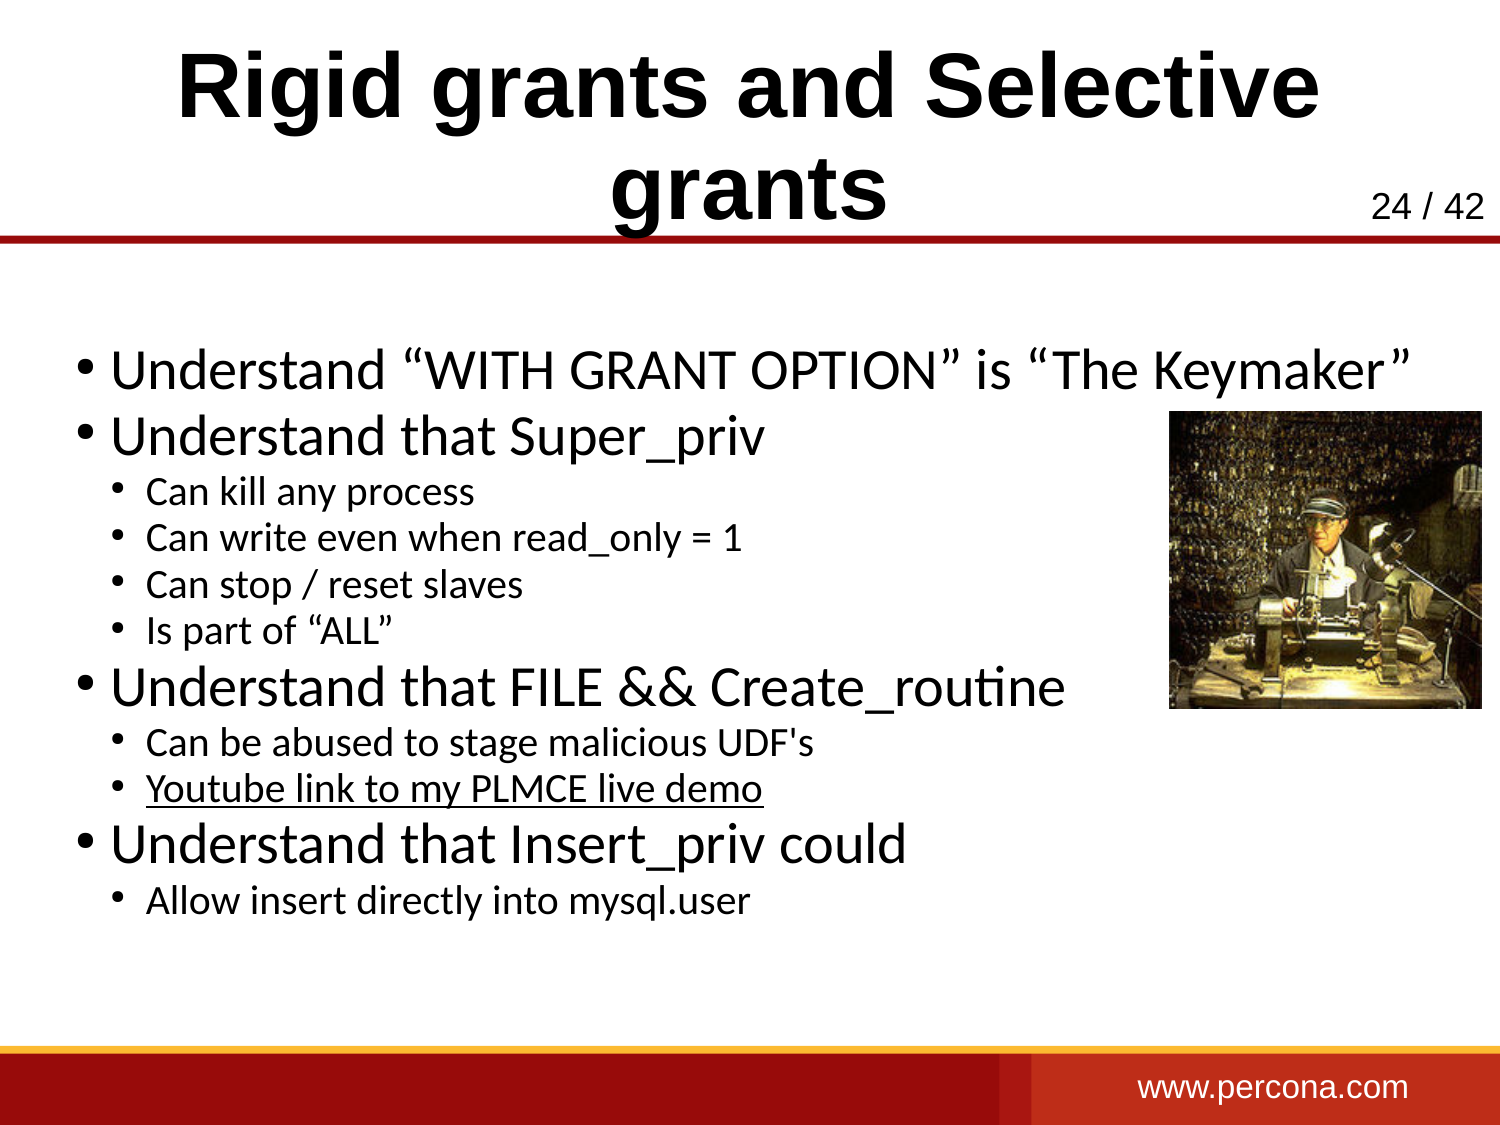

Rigid grants and Selective grants
Understand “WITH GRANT OPTION” is “The Keymaker”
Understand that Super_priv
Can kill any process
Can write even when read_only = 1
Can stop / reset slaves
Is part of “ALL”
Understand that FILE && Create_routine
Can be abused to stage malicious UDF's
Youtube link to my PLMCE live demo
Understand that Insert_priv could
Allow insert directly into mysql.user